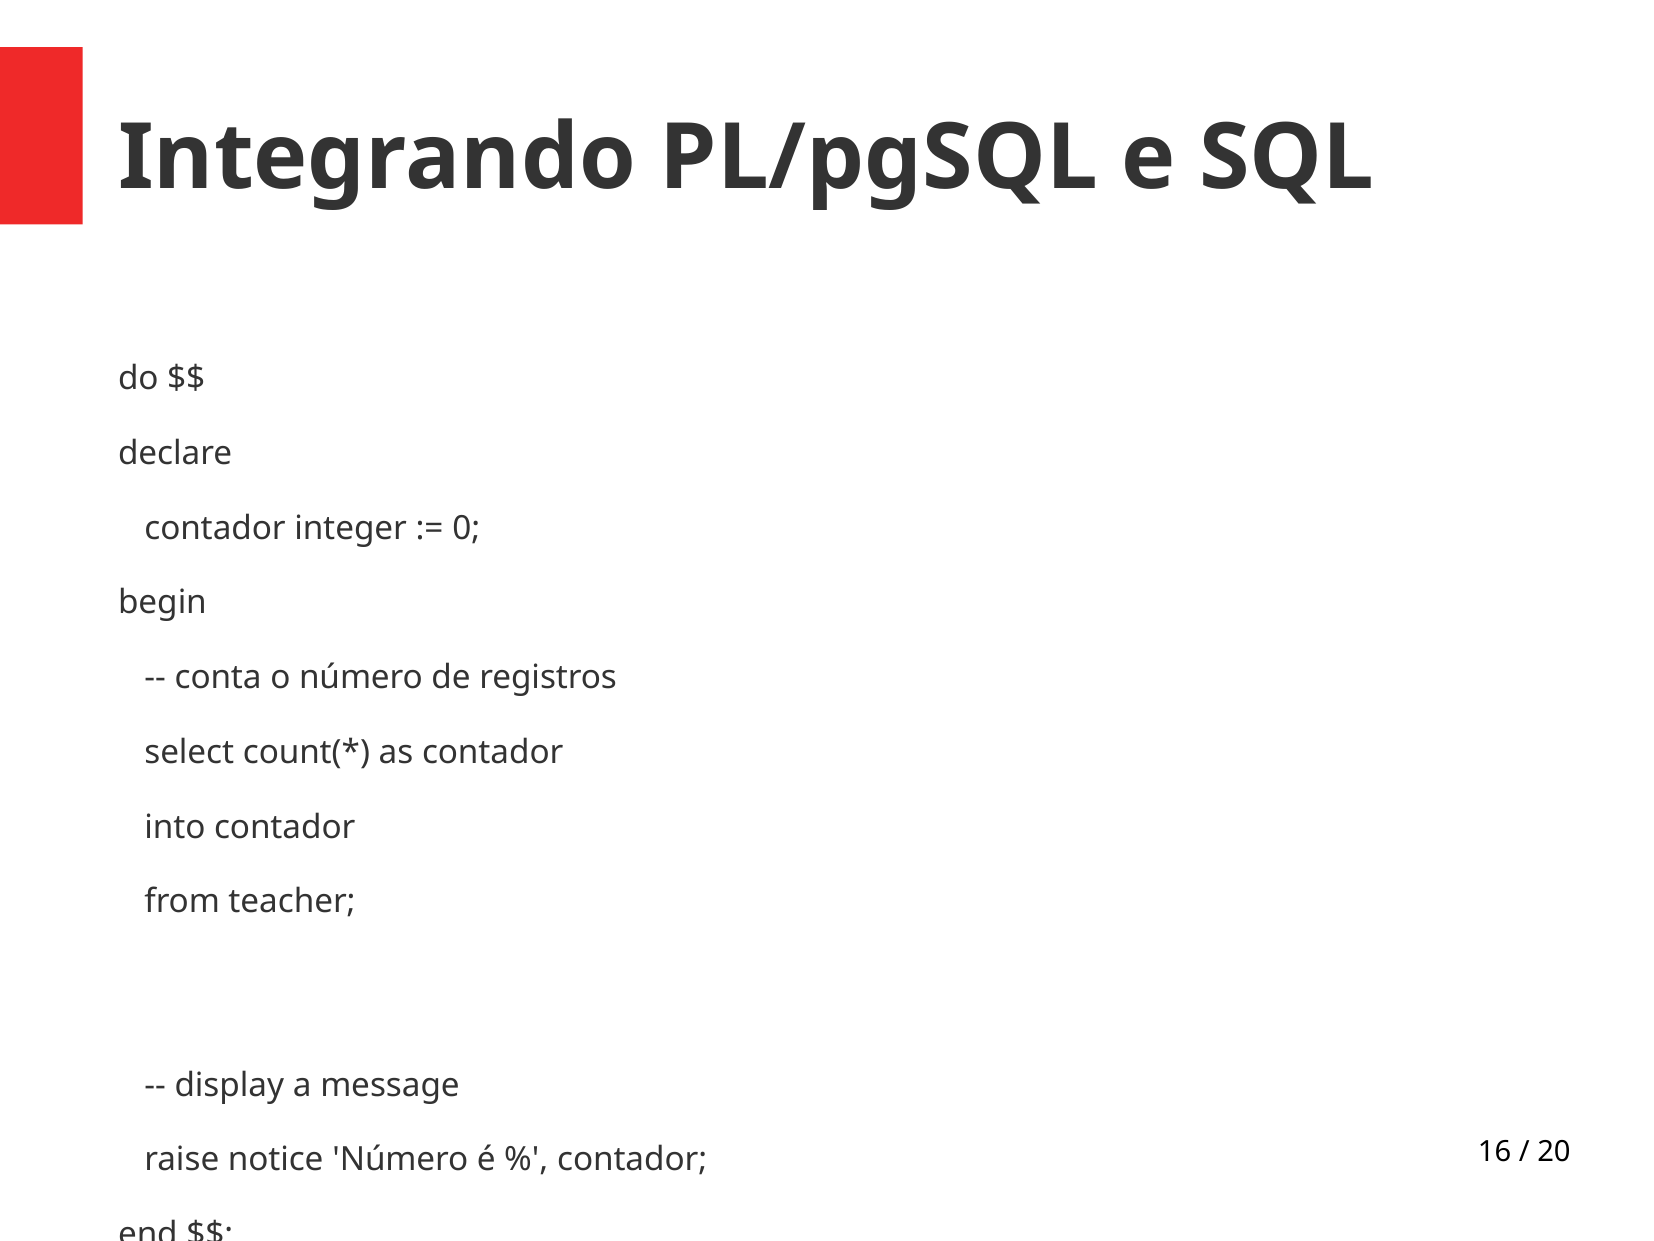

# Integrando PL/pgSQL e SQL
do $$
declare
 contador integer := 0;
begin
 -- conta o número de registros
 select count(*) as contador
 into contador
 from teacher;
 -- display a message
 raise notice 'Número é %', contador;
end $$;
16